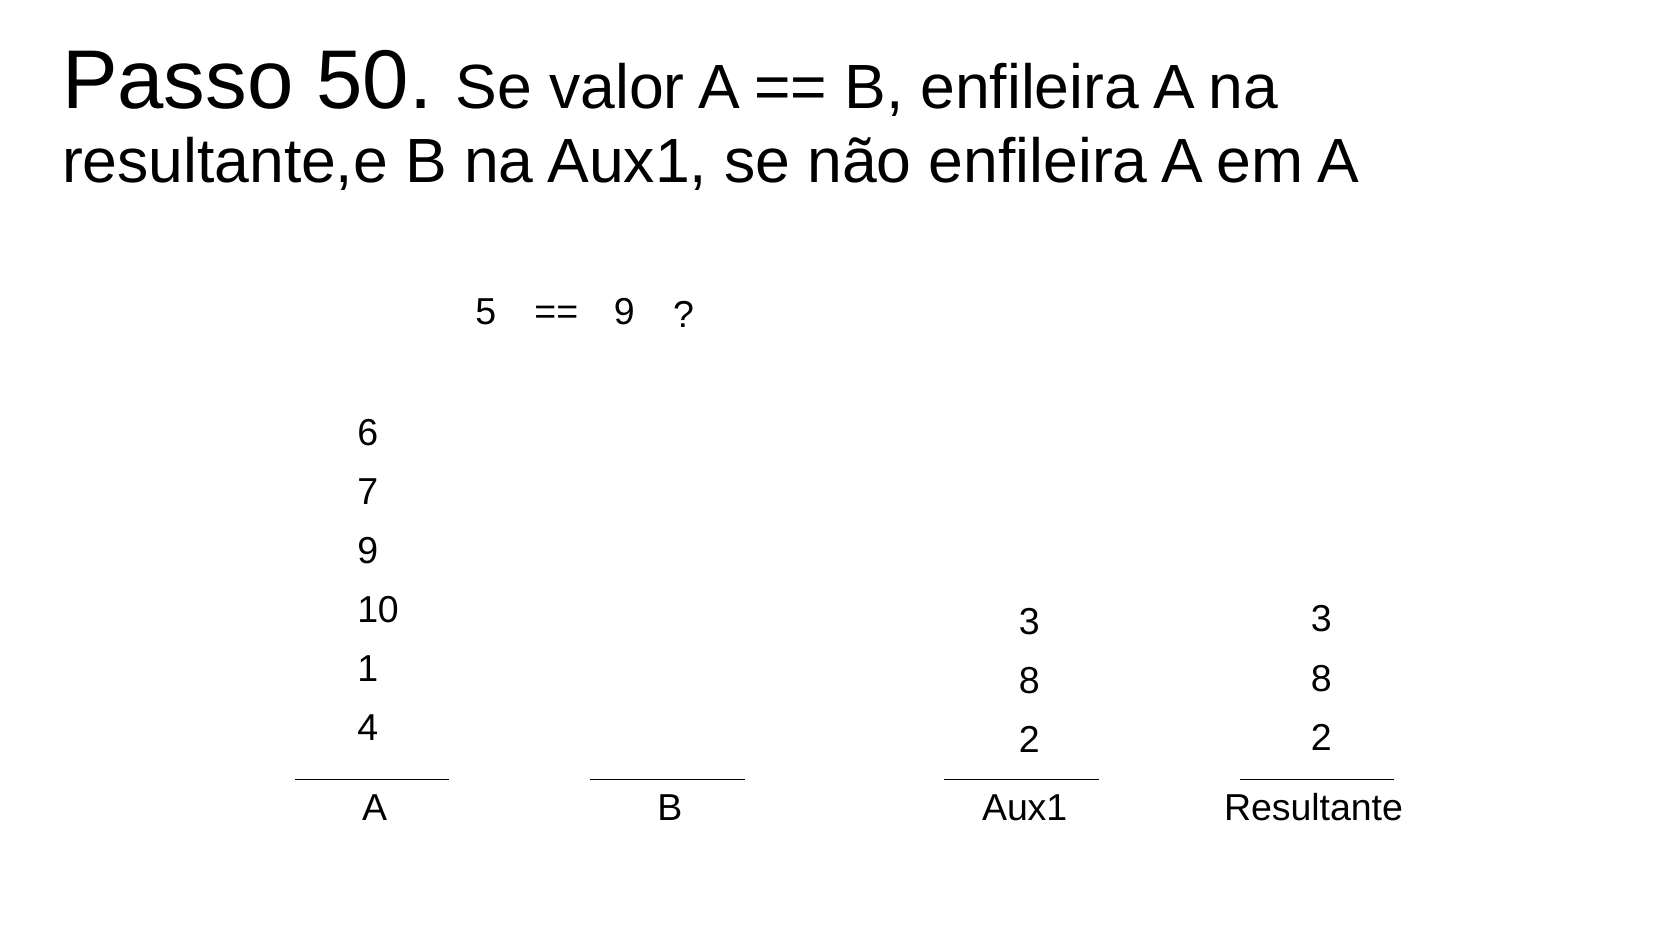

Passo 50. Se valor A == B, enfileira A na resultante,e B na Aux1, se não enfileira A em A
5
==
9
?
6
7
9
10
3
3
1
8
8
4
2
2
A
B
Aux1
Resultante